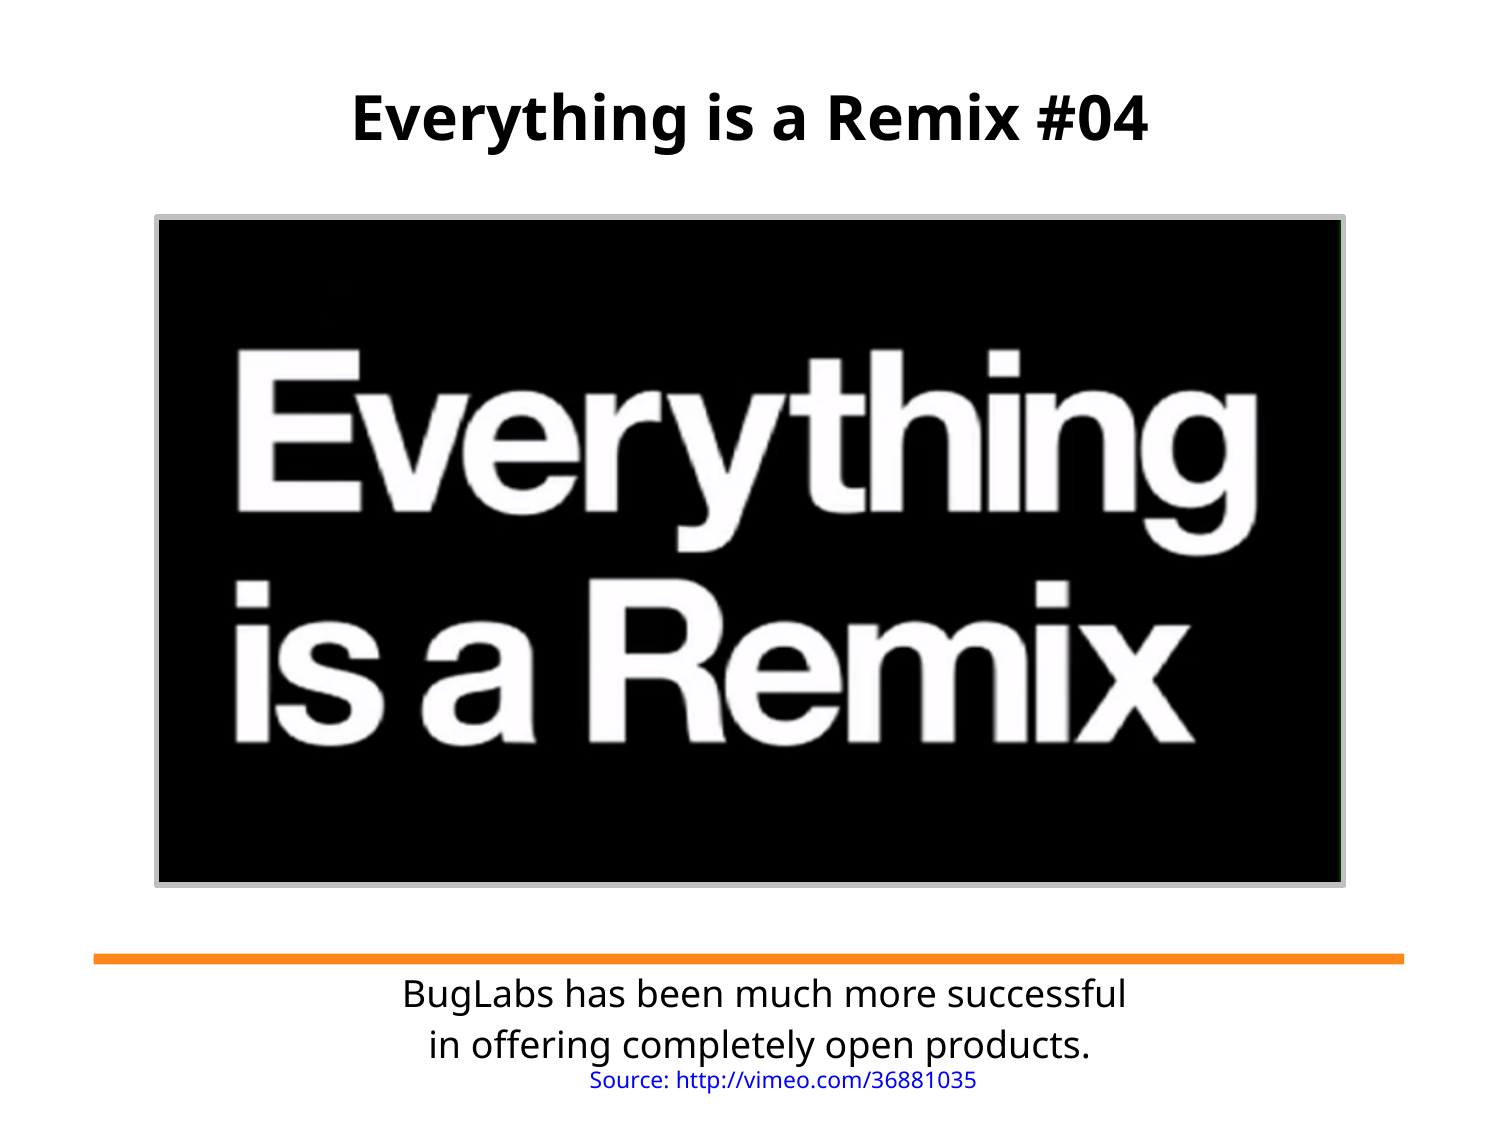

# Everything is a Remix #04
BugLabs has been much more successful in offering completely open products.
Source: http://vimeo.com/36881035